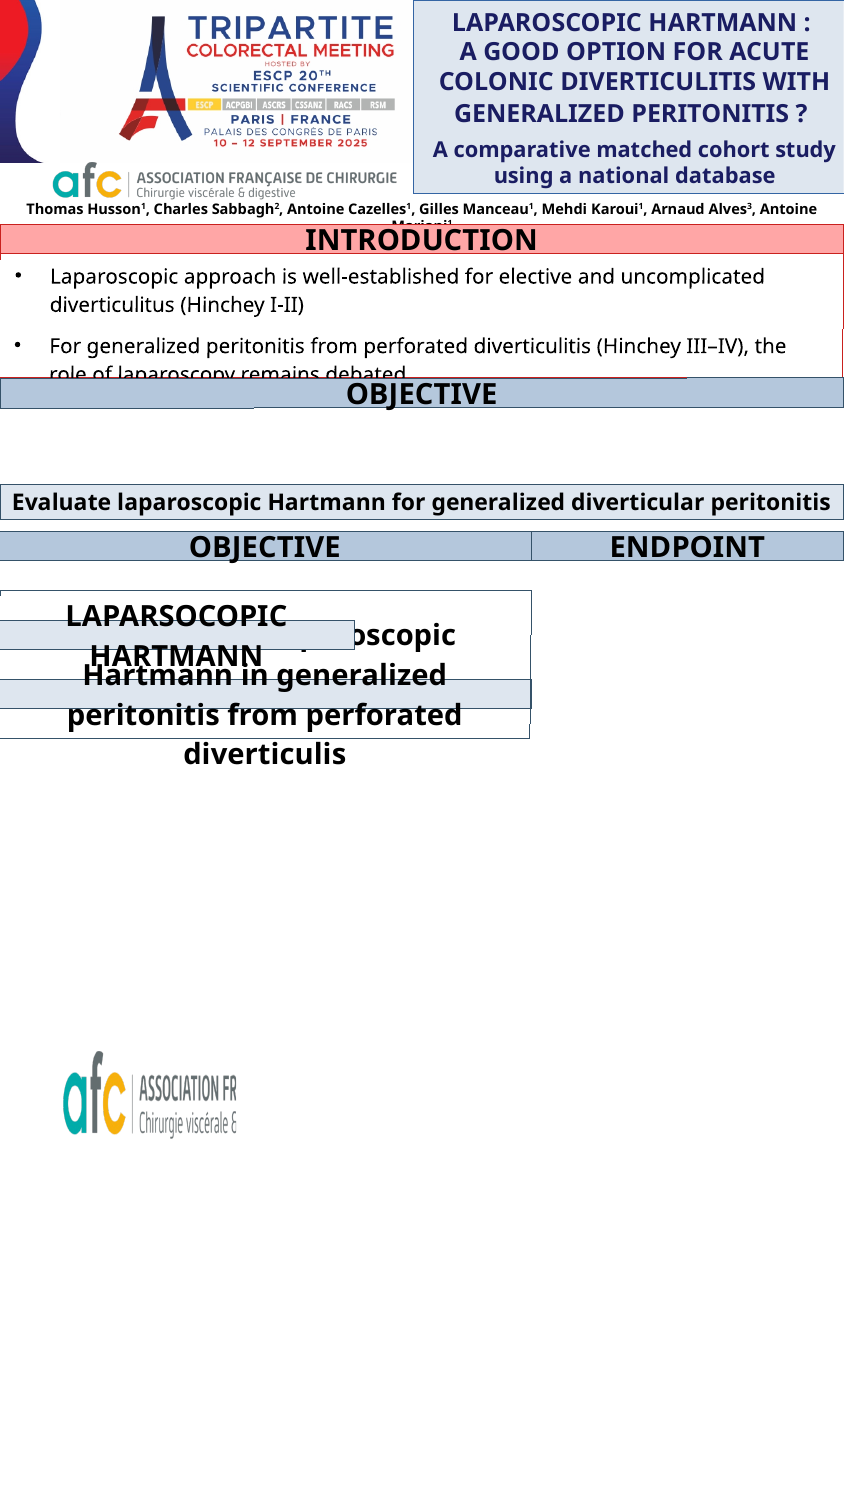

LAPAROSCOPIC HARTMANN :
A GOOD OPTION FOR ACUTE COLONIC DIVERTICULITIS WITH GENERALIZED PERITONITIS ?
A comparative matched cohort study using a national database
Thomas Husson1, Charles Sabbagh2, Antoine Cazelles1, Gilles Manceau1, Mehdi Karoui1, Arnaud Alves3, Antoine Mariani1
INTRODUCTION
Laparoscopic approach is well-established for elective and uncomplicated diverticulitus (Hinchey I-II)
For generalized peritonitis from perforated diverticulitis (Hinchey III–IV), the role of laparoscopy remains debated.
OBJECTIVE
Evaluate laparoscopic Hartmann for generalized diverticular peritonitis
OBJECTIVE
ENDPOINT
LAPARSOCOPIC HARTMANN
= To evaluate laparoscopic Hartmann in generalized peritonitis from perforated diverticulis